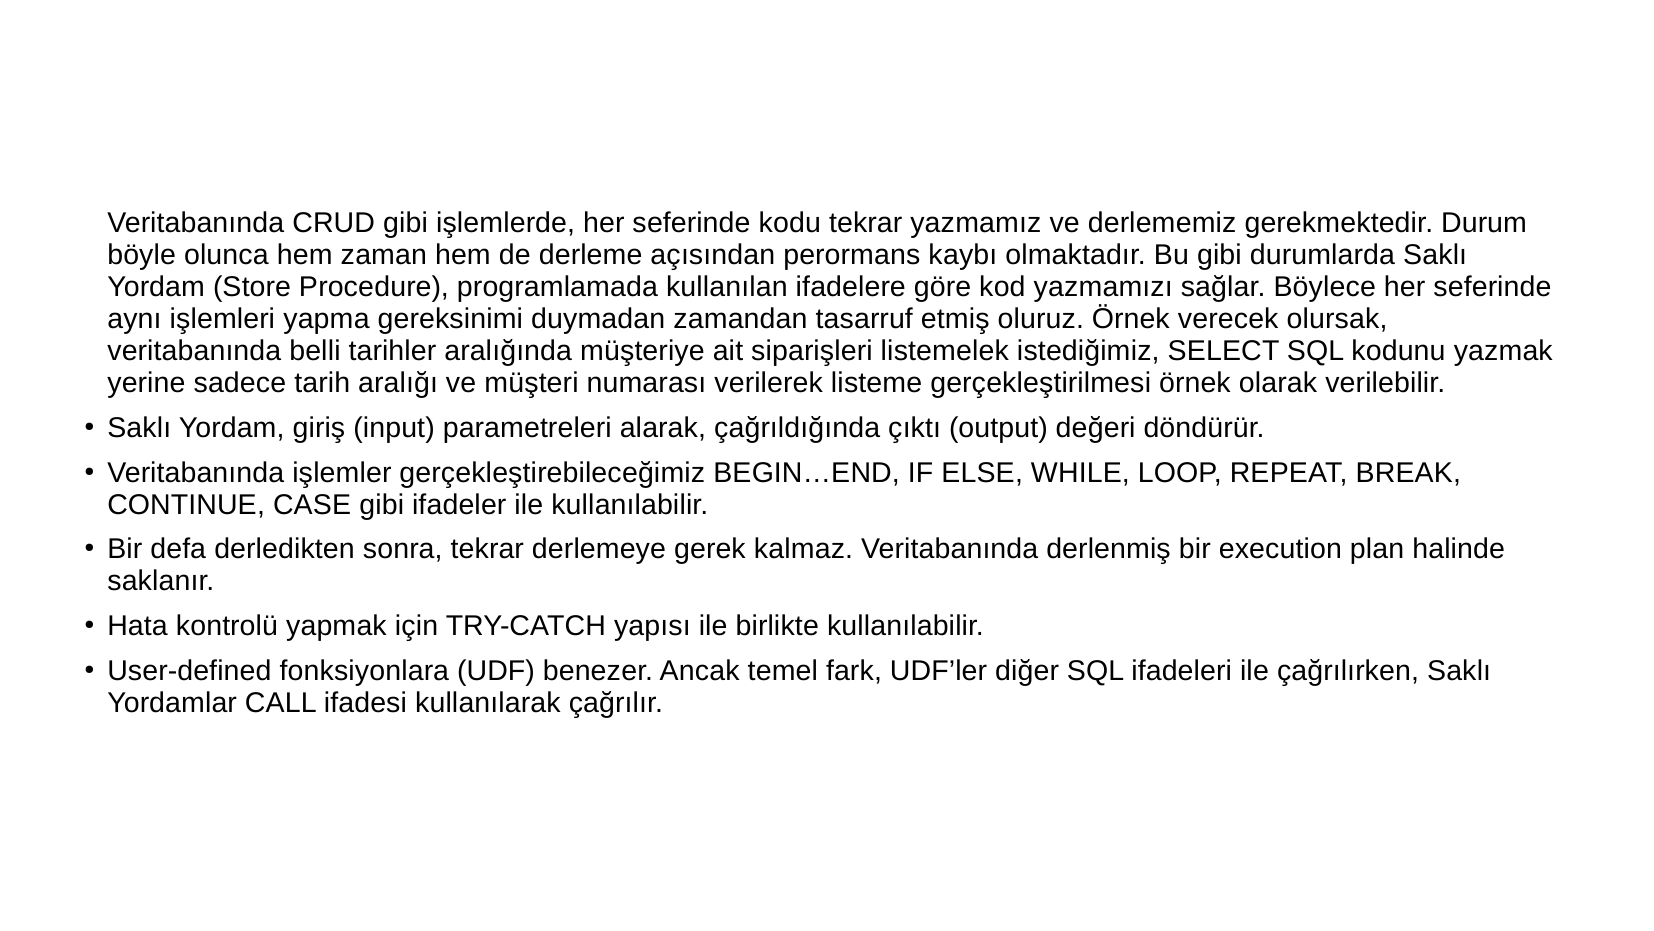

#
Veritabanında CRUD gibi işlemlerde, her seferinde kodu tekrar yazmamız ve derlememiz gerekmektedir. Durum böyle olunca hem zaman hem de derleme açısından perormans kaybı olmaktadır. Bu gibi durumlarda Saklı Yordam (Store Procedure), programlamada kullanılan ifadelere göre kod yazmamızı sağlar. Böylece her seferinde aynı işlemleri yapma gereksinimi duymadan zamandan tasarruf etmiş oluruz. Örnek verecek olursak, veritabanında belli tarihler aralığında müşteriye ait siparişleri listemelek istediğimiz, SELECT SQL kodunu yazmak yerine sadece tarih aralığı ve müşteri numarası verilerek listeme gerçekleştirilmesi örnek olarak verilebilir.
Saklı Yordam, giriş (input) parametreleri alarak, çağrıldığında çıktı (output) değeri döndürür.
Veritabanında işlemler gerçekleştirebileceğimiz BEGIN…END, IF ELSE, WHILE, LOOP, REPEAT, BREAK, CONTINUE, CASE gibi ifadeler ile kullanılabilir.
Bir defa derledikten sonra, tekrar derlemeye gerek kalmaz. Veritabanında derlenmiş bir execution plan halinde saklanır.
Hata kontrolü yapmak için TRY-CATCH yapısı ile birlikte kullanılabilir.
User-defined fonksiyonlara (UDF) benezer. Ancak temel fark, UDF’ler diğer SQL ifadeleri ile çağrılırken, Saklı Yordamlar CALL ifadesi kullanılarak çağrılır.